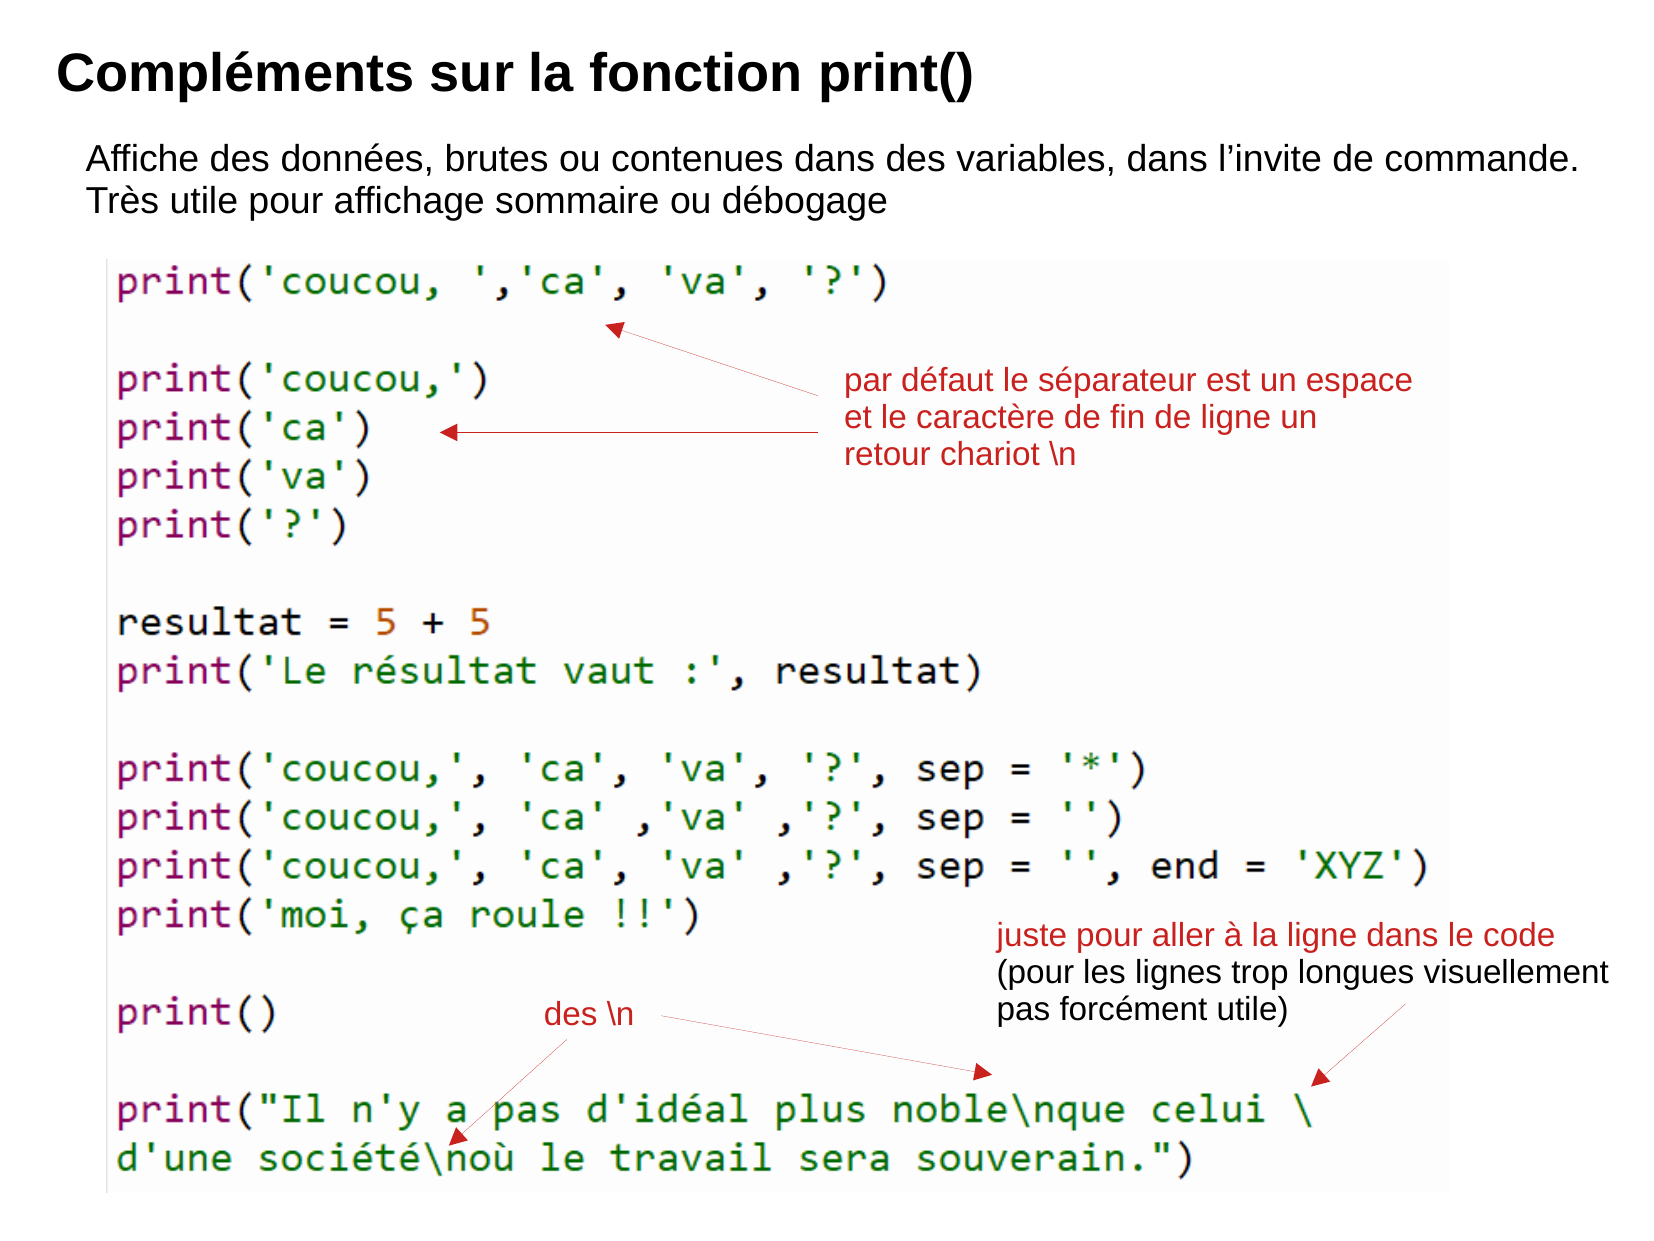

Compléments sur la fonction print()
Affiche des données, brutes ou contenues dans des variables, dans l’invite de commande.
Très utile pour affichage sommaire ou débogage
par défaut le séparateur est un espace
et le caractère de fin de ligne un
retour chariot \n
juste pour aller à la ligne dans le code
(pour les lignes trop longues visuellement
pas forcément utile)
des \n